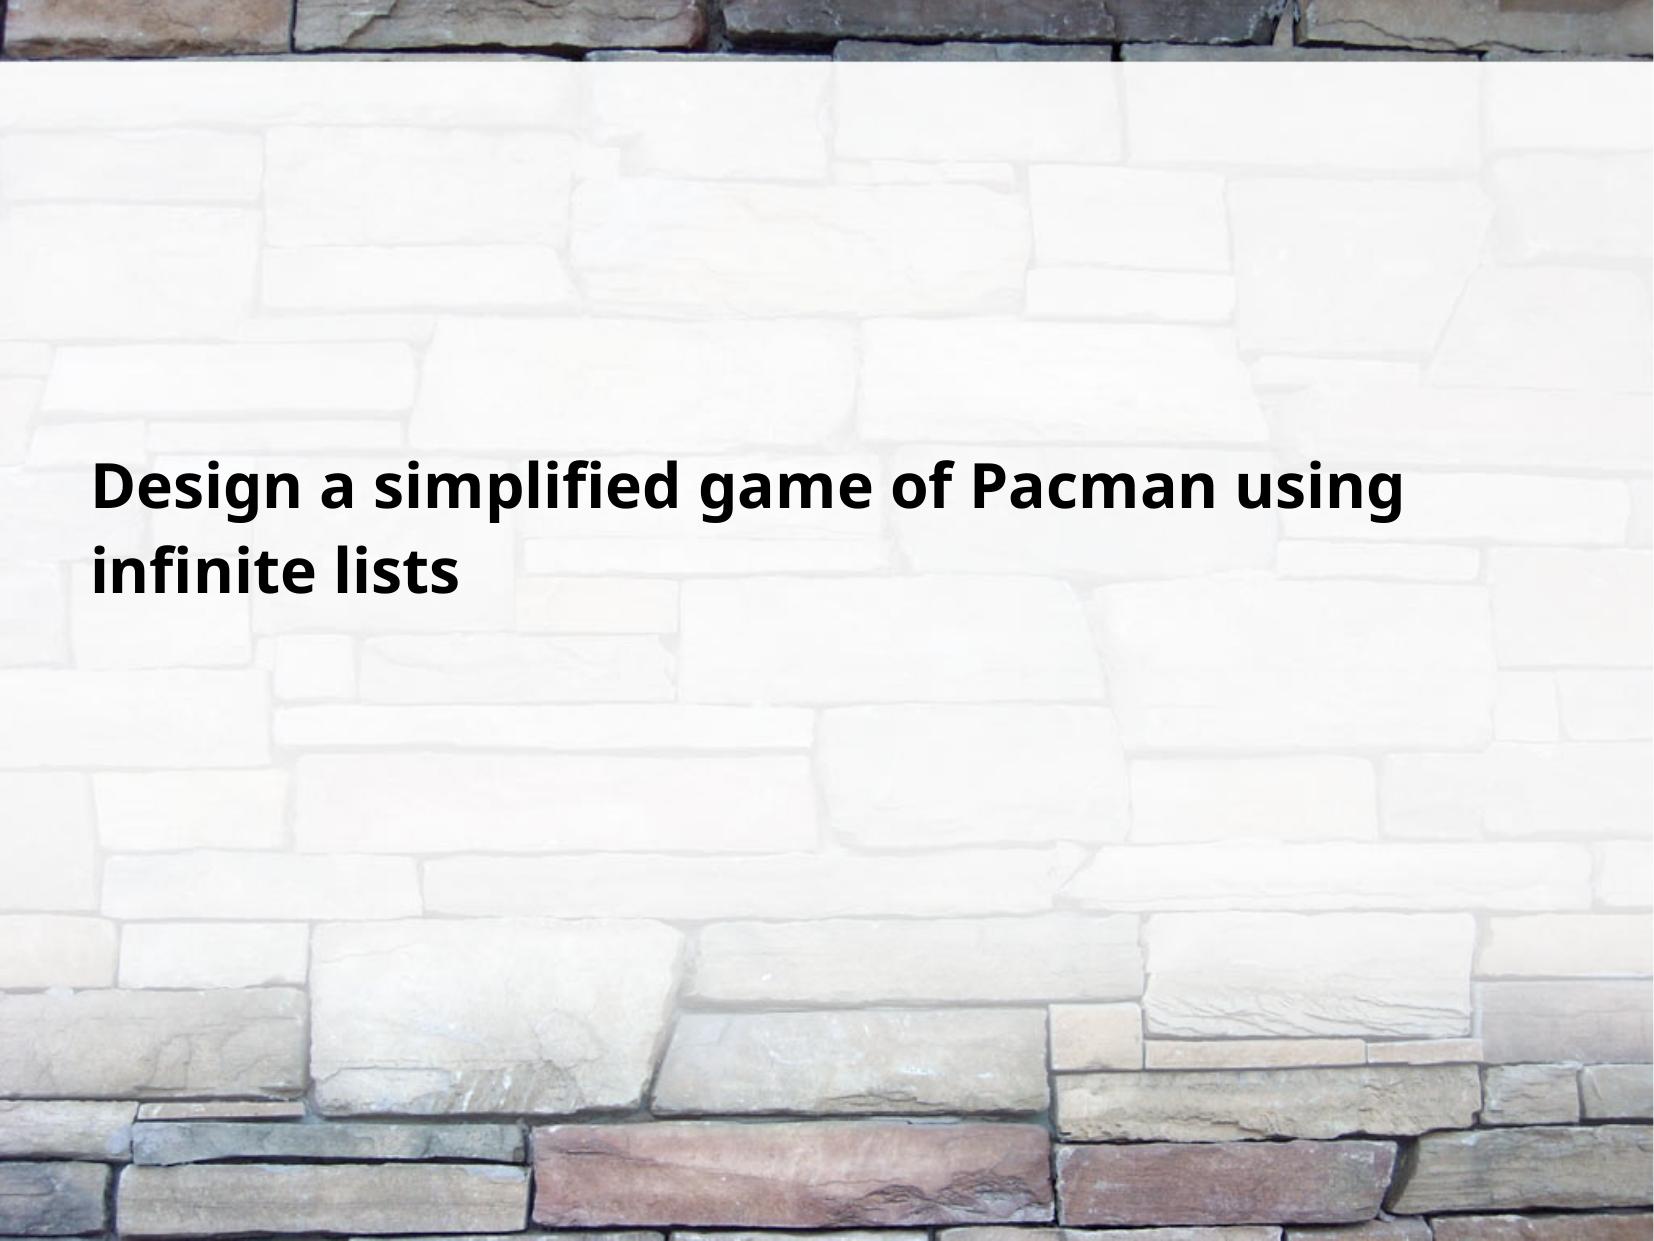

# Design a simplified game of Pacman using infinite lists